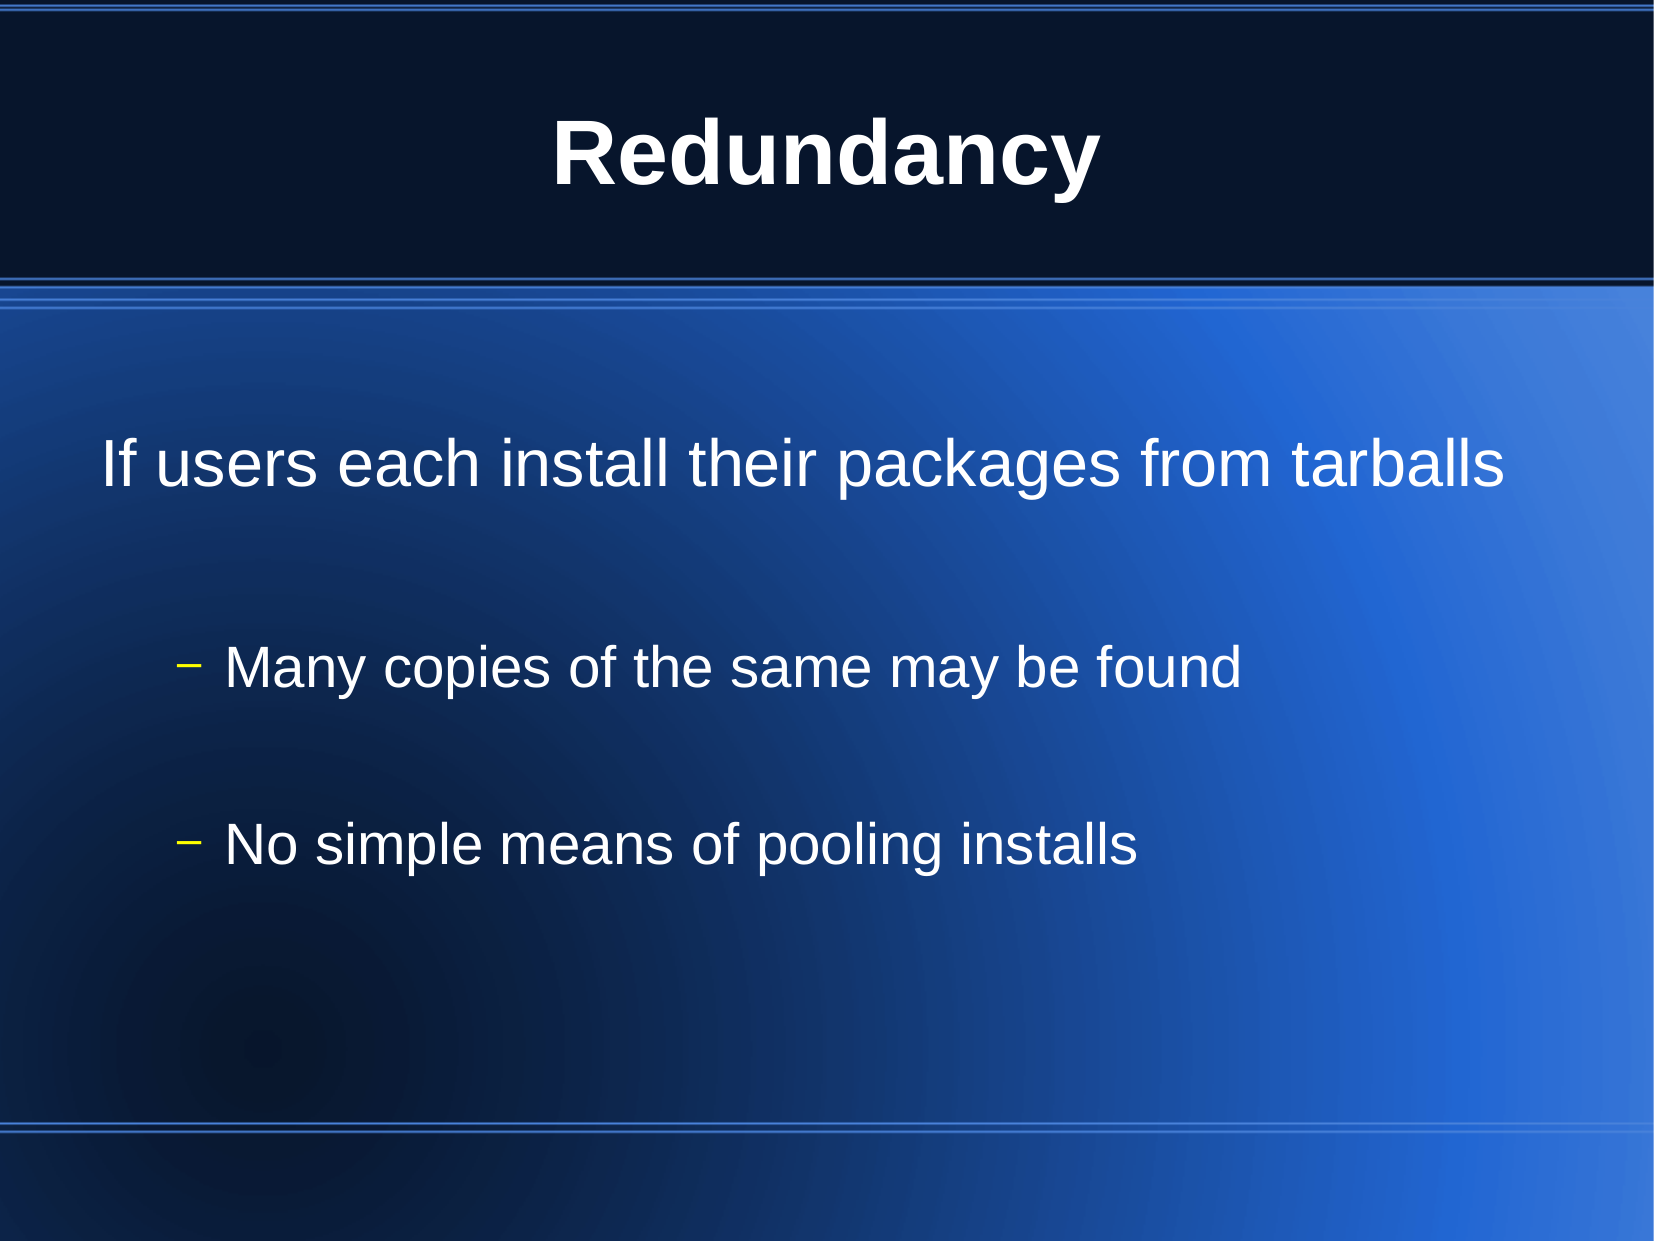

# Redundancy
If users each install their packages from tarballs
Many copies of the same may be found
No simple means of pooling installs